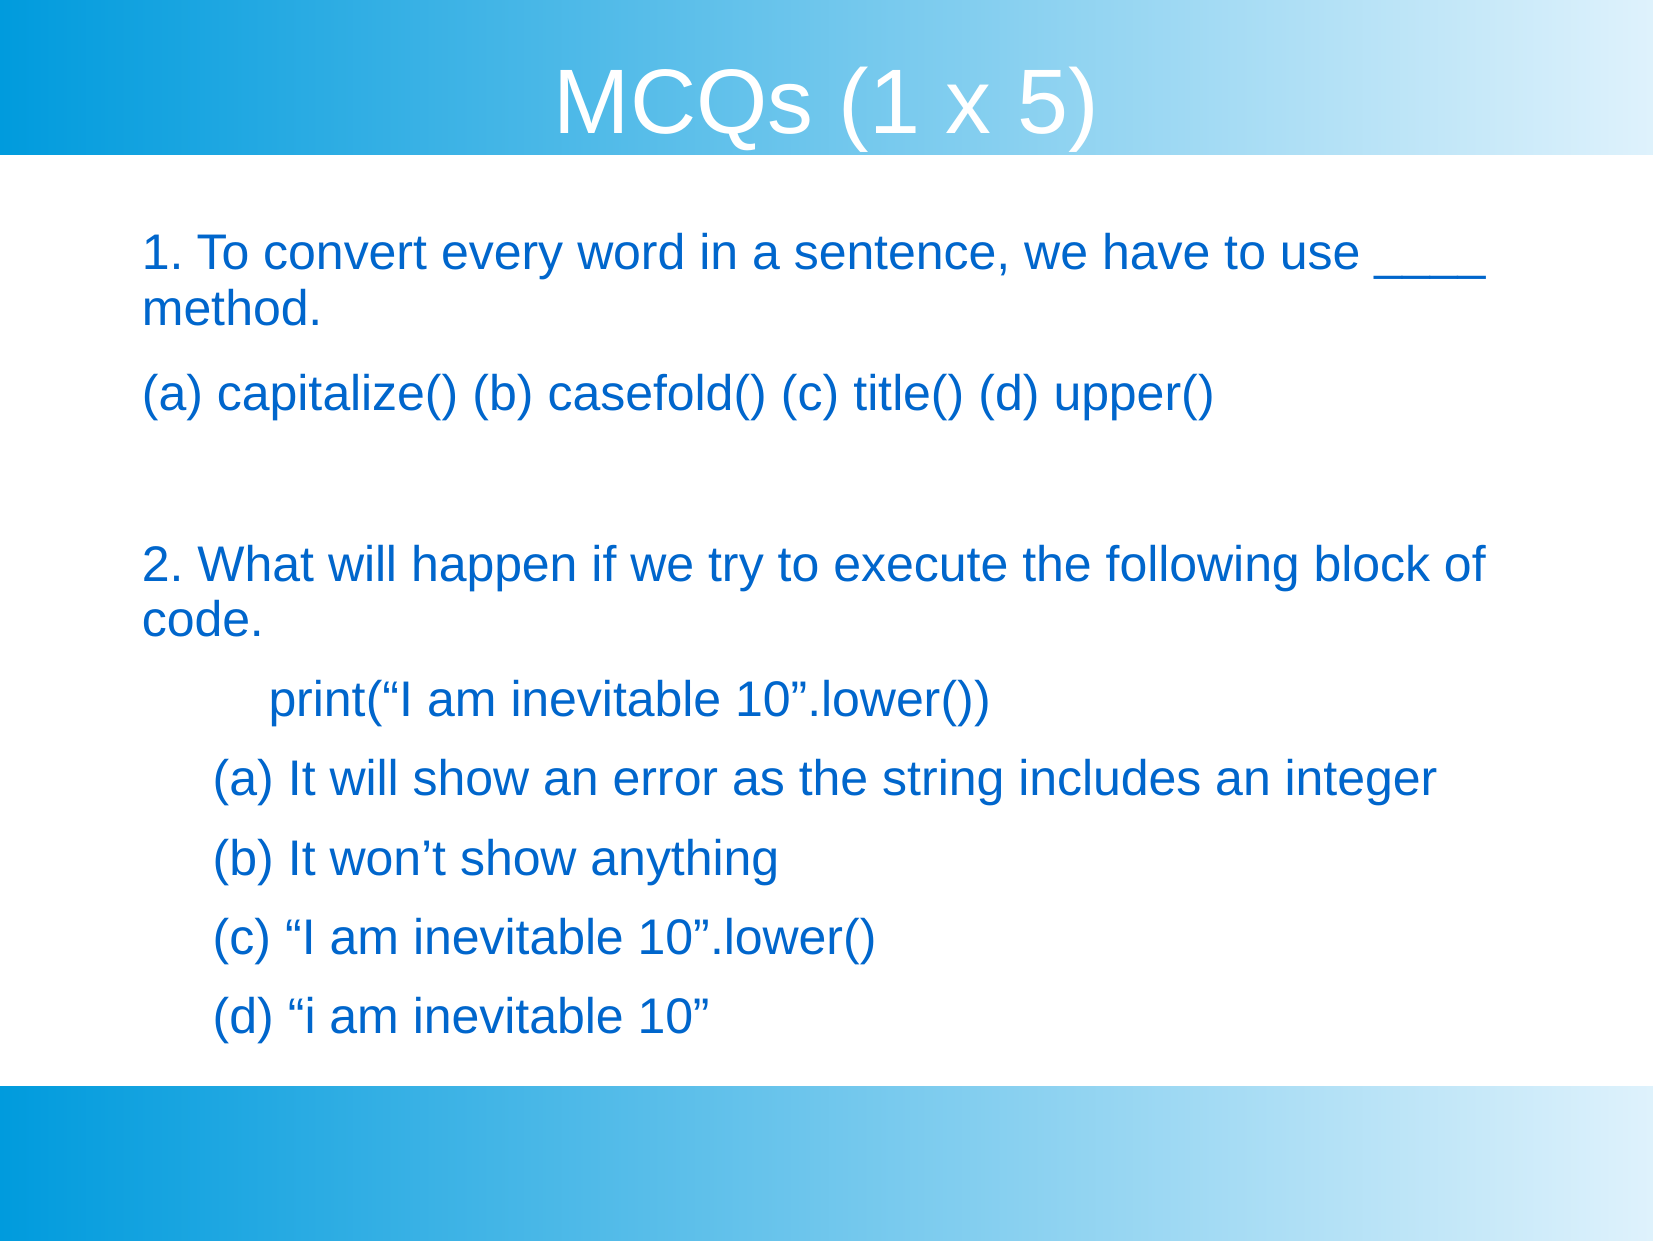

# MCQs (1 x 5)
1. To convert every word in a sentence, we have to use ____ method.
(a) capitalize() (b) casefold() (c) title() (d) upper()
2. What will happen if we try to execute the following block of code.
 print(“I am inevitable 10”.lower())
(a) It will show an error as the string includes an integer
(b) It won’t show anything
(c) “I am inevitable 10”.lower()
(d) “i am inevitable 10”